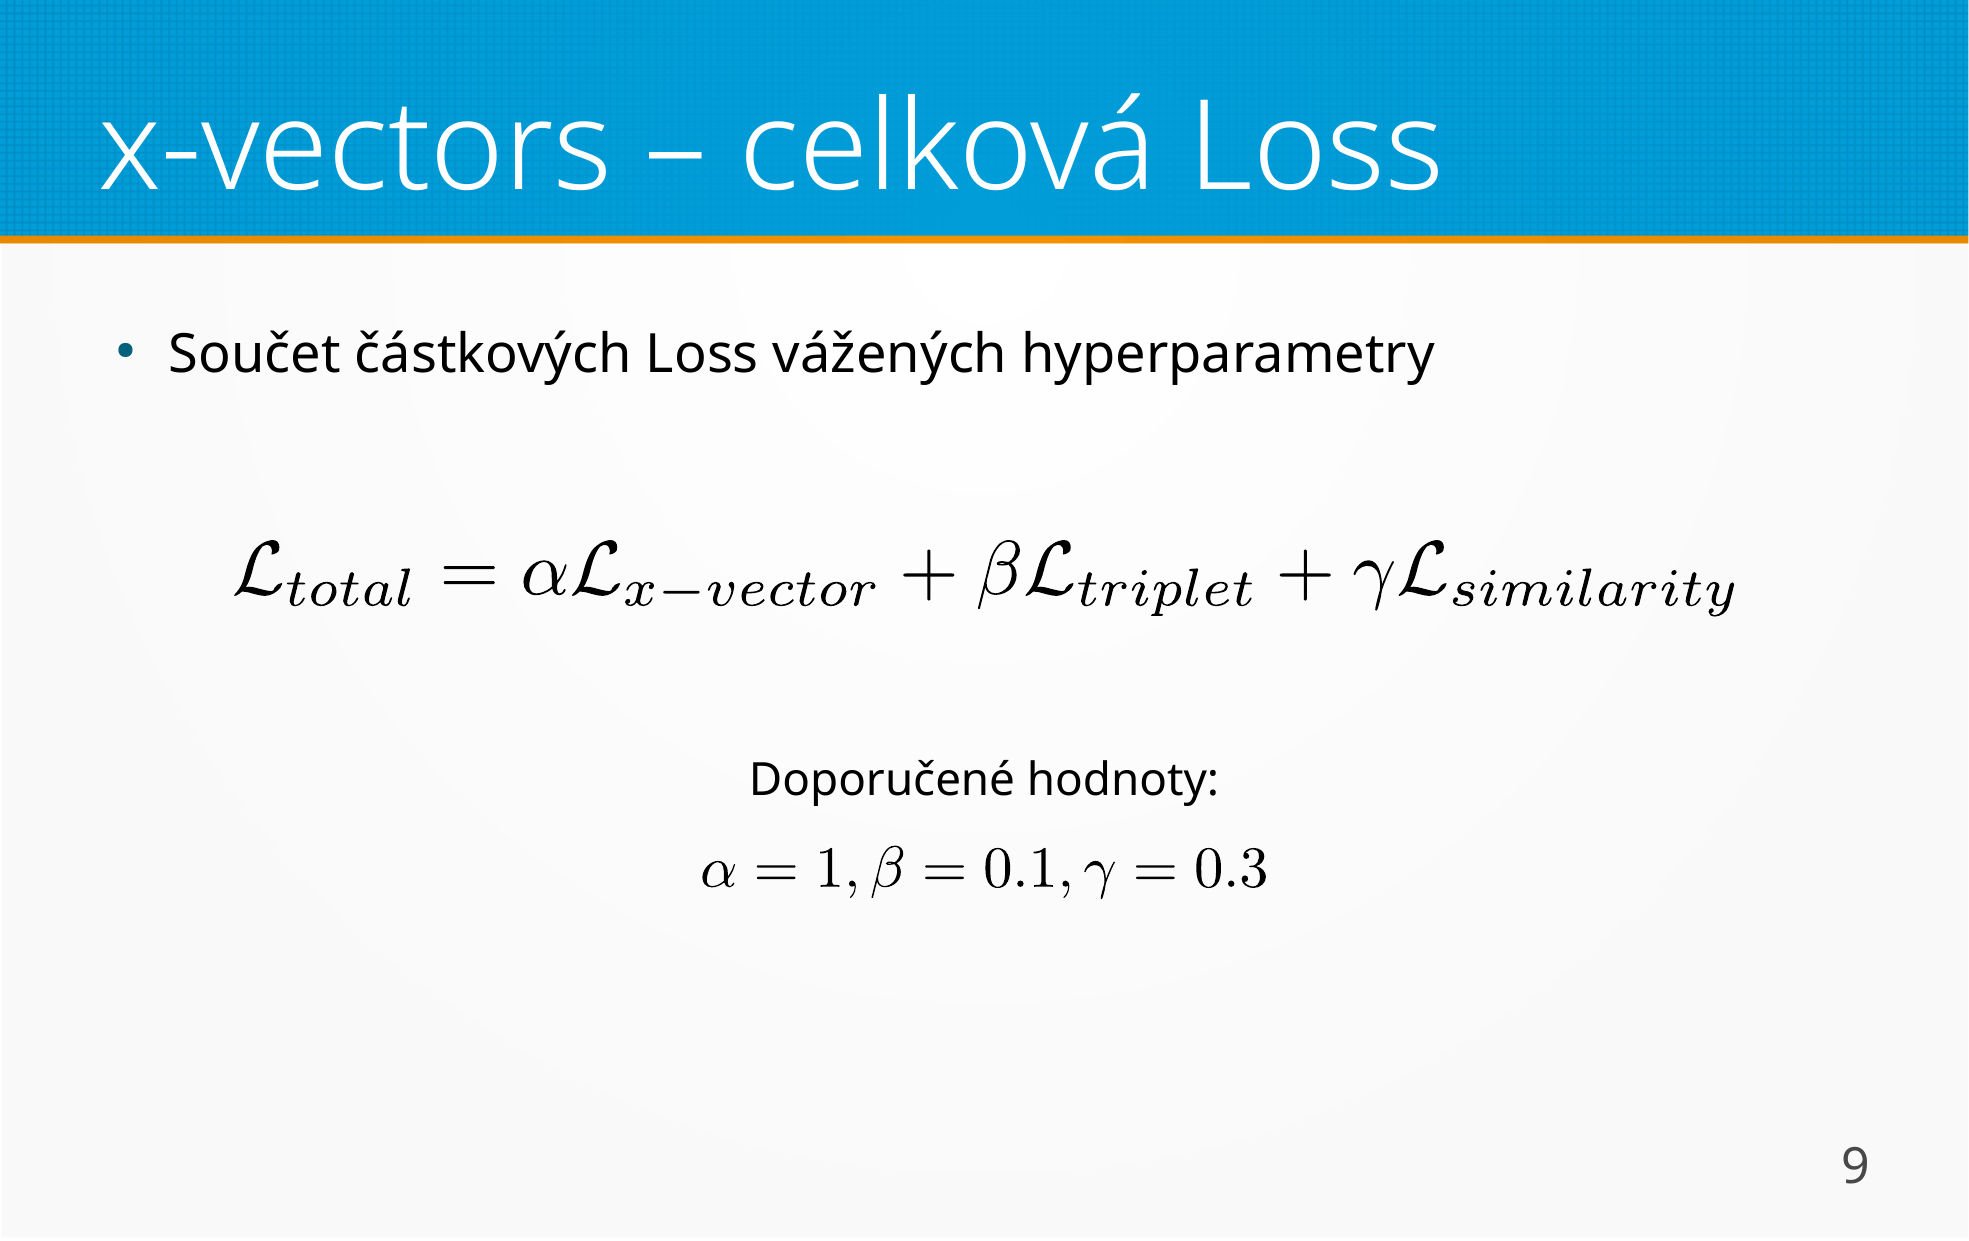

# x-vectors – celková Loss
Součet částkových Loss vážených hyperparametry
Doporučené hodnoty:
9